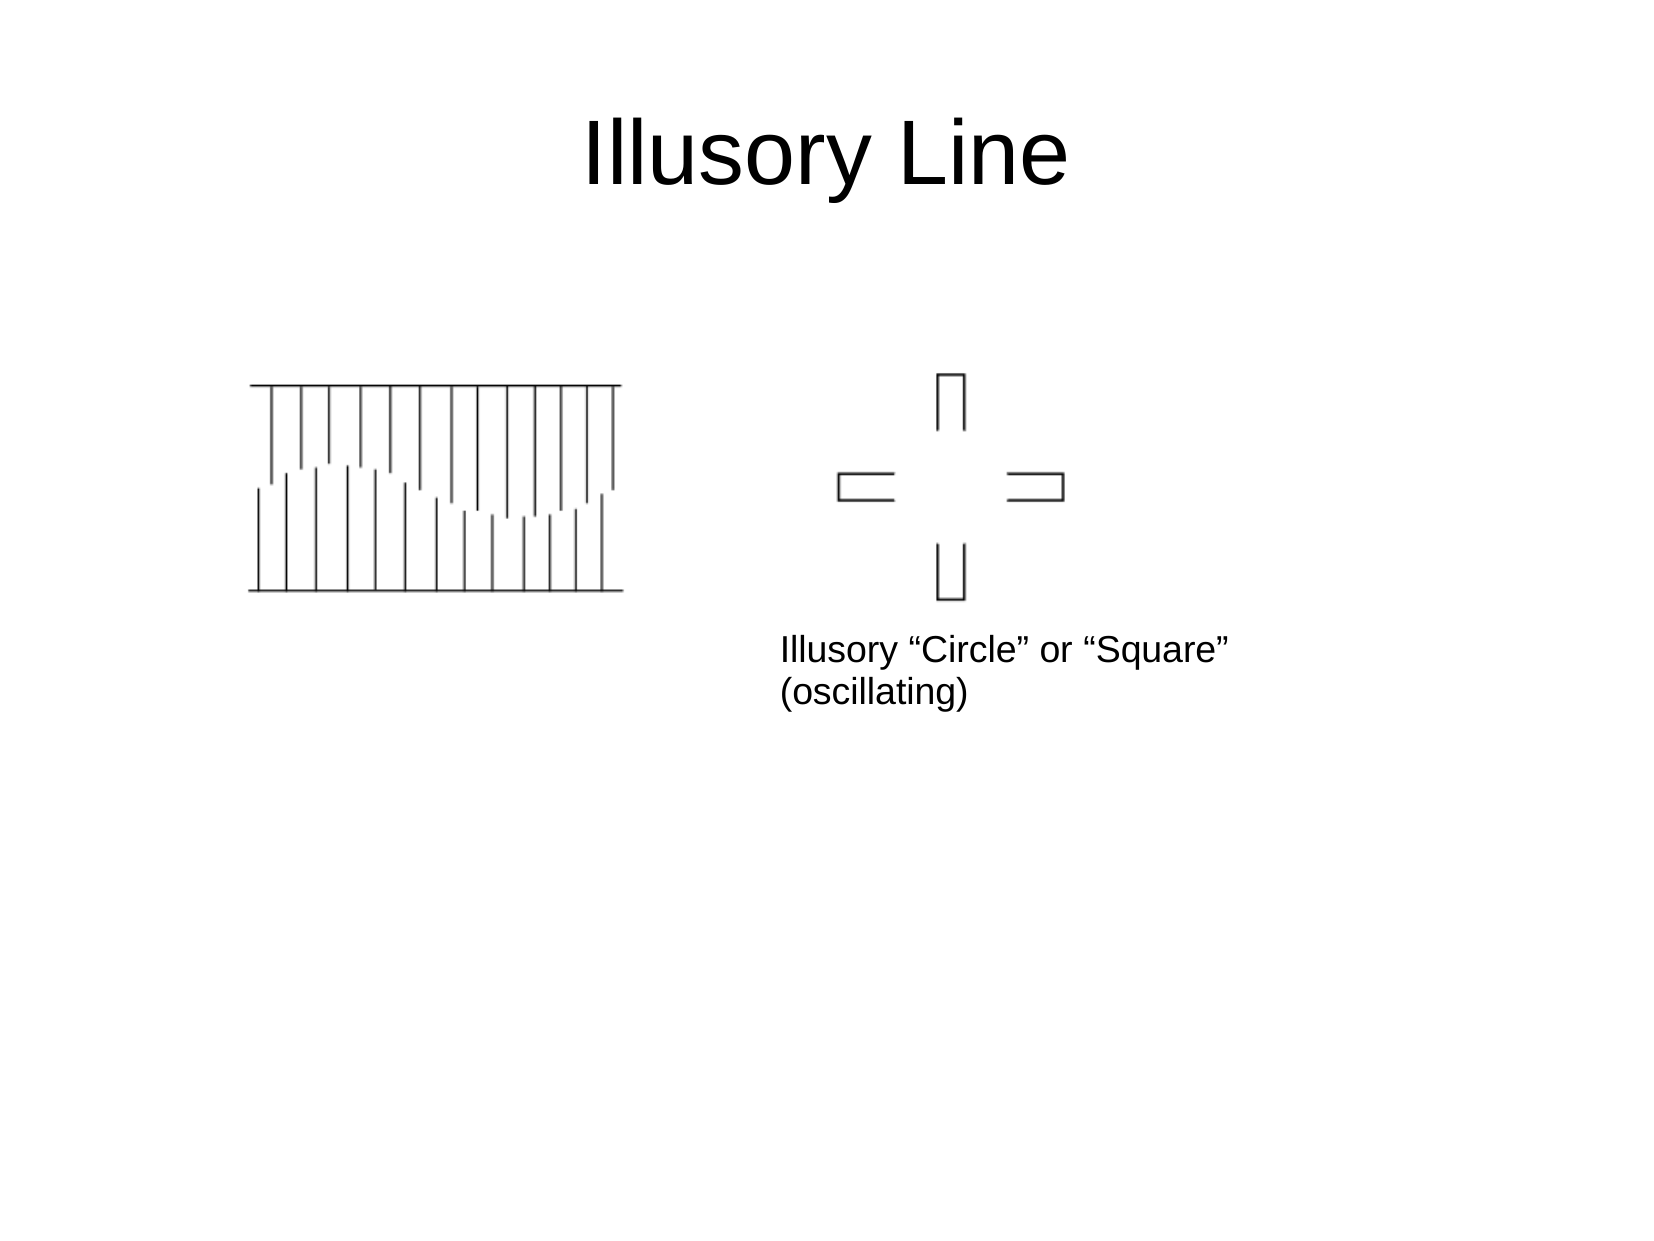

# Illusory Line
Illusory “Circle” or “Square”
(oscillating)